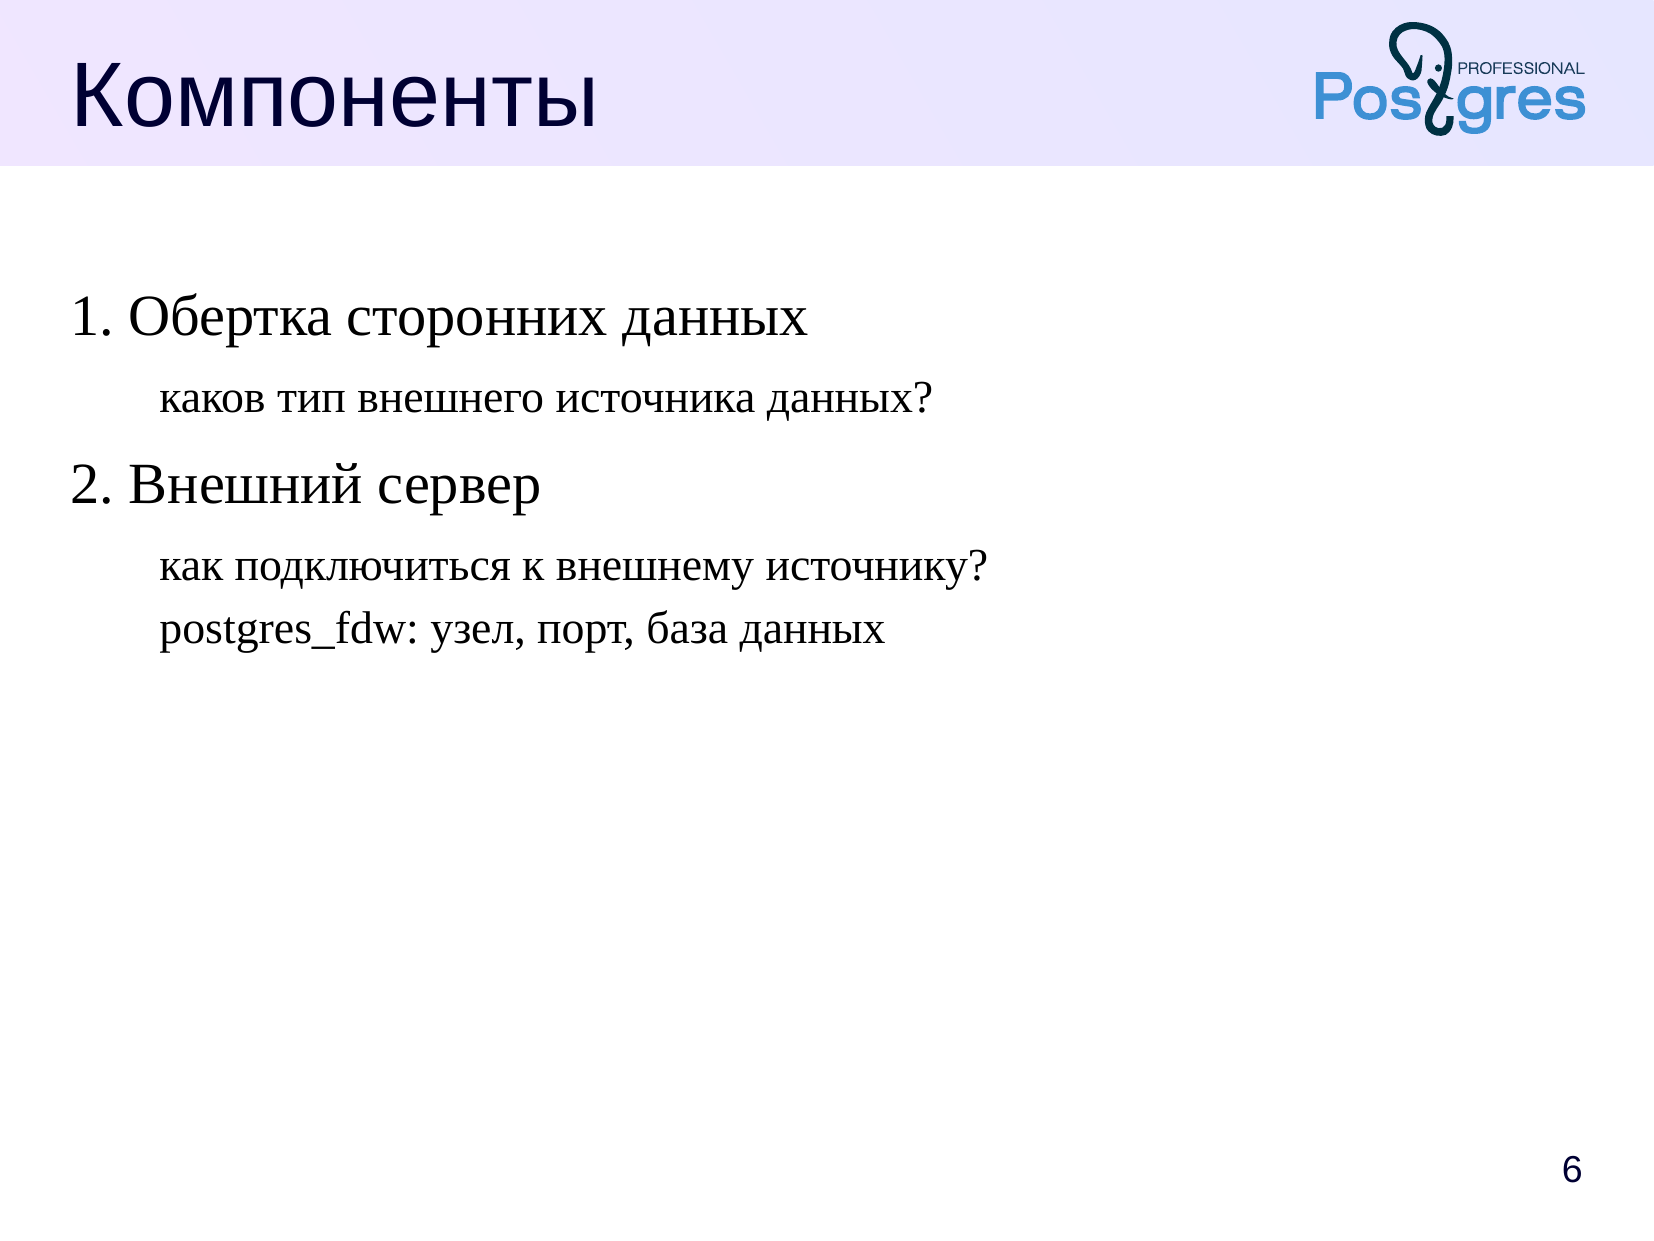

# Компоненты
1. Обертка сторонних данных
каков тип внешнего источника данных?
2. Внешний сервер
как подключиться к внешнему источнику?
postgres_fdw: узел, порт, база данных